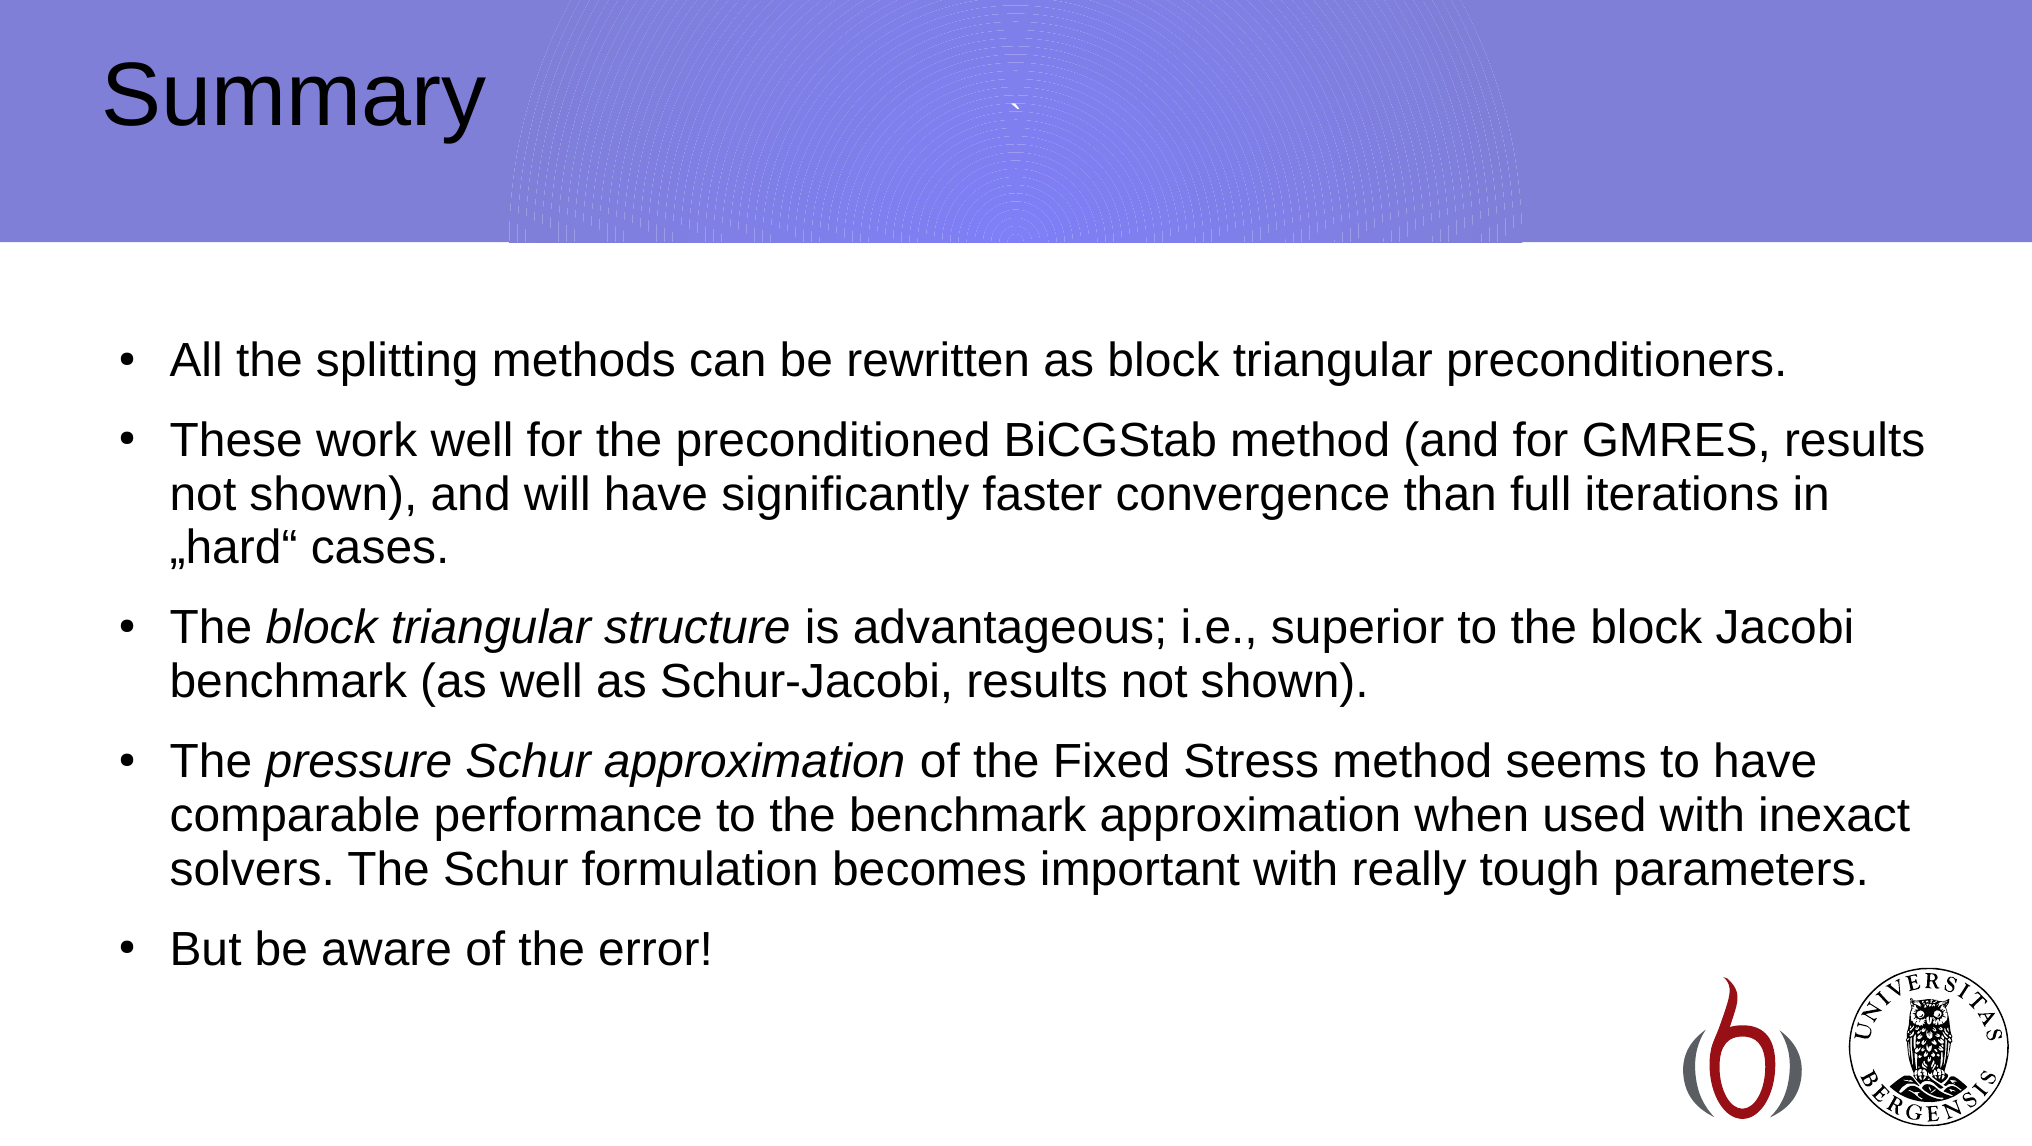

Summary
# All the splitting methods can be rewritten as block triangular preconditioners.
These work well for the preconditioned BiCGStab method (and for GMRES, results not shown), and will have significantly faster convergence than full iterations in „hard“ cases.
The block triangular structure is advantageous; i.e., superior to the block Jacobi benchmark (as well as Schur-Jacobi, results not shown).
The pressure Schur approximation of the Fixed Stress method seems to have comparable performance to the benchmark approximation when used with inexact solvers. The Schur formulation becomes important with really tough parameters.
But be aware of the error!